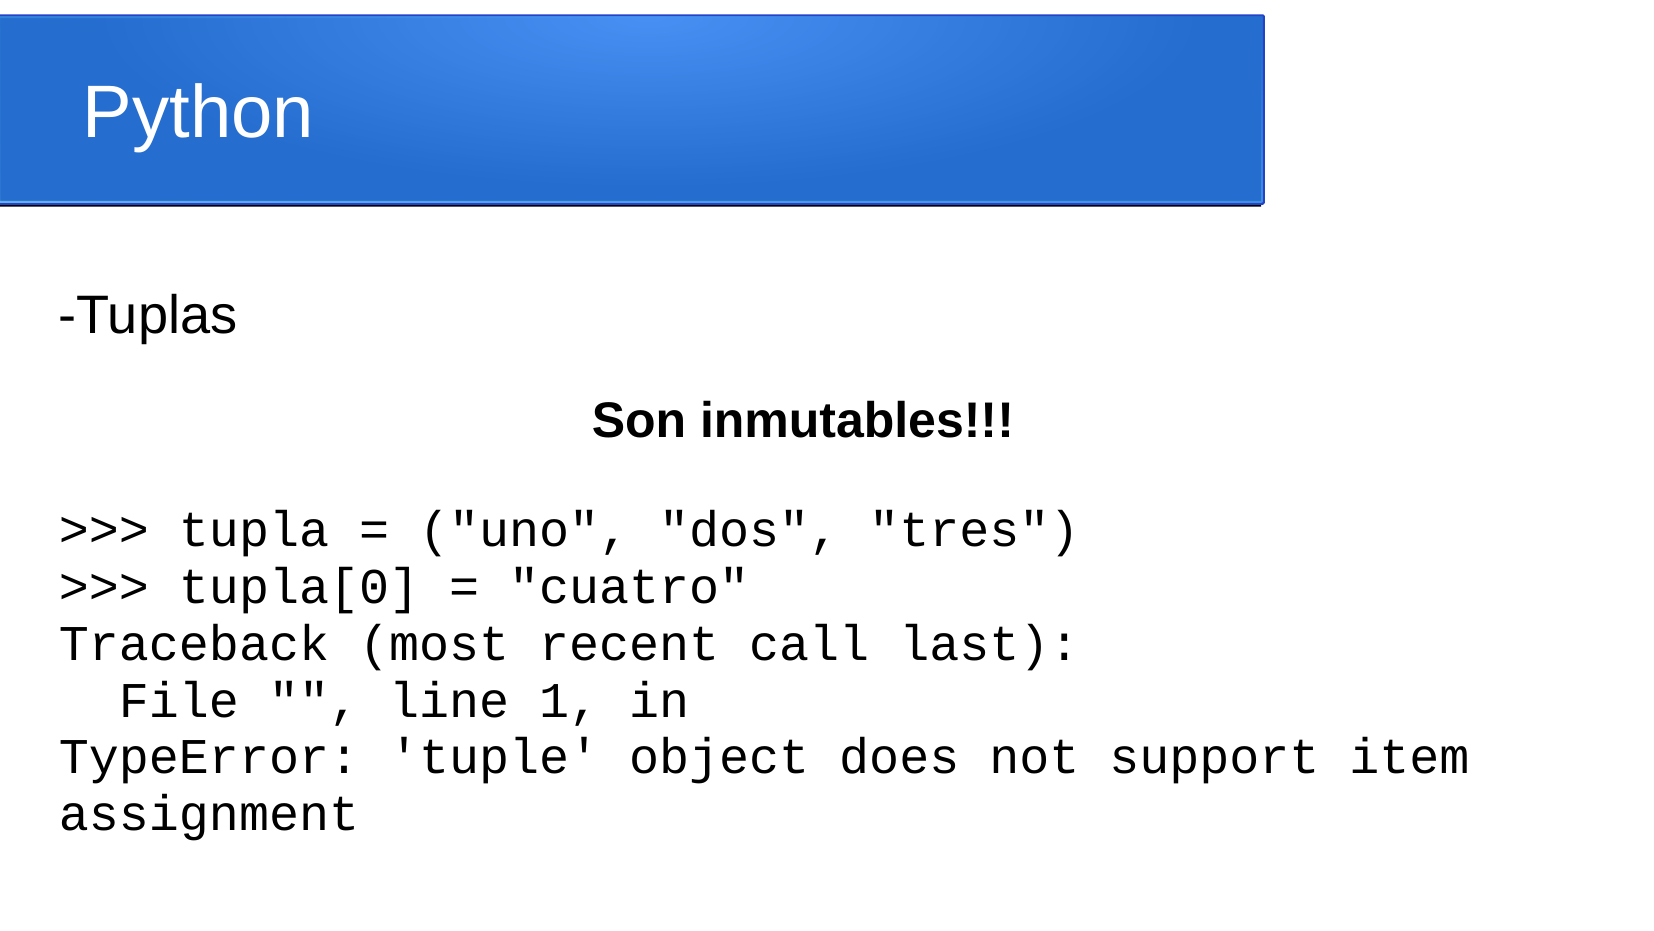

# Python
-Tuplas
Son inmutables!!!
>>> tupla = ("uno", "dos", "tres")
>>> tupla[0] = "cuatro"
Traceback (most recent call last):
 File "", line 1, in
TypeError: 'tuple' object does not support item assignment